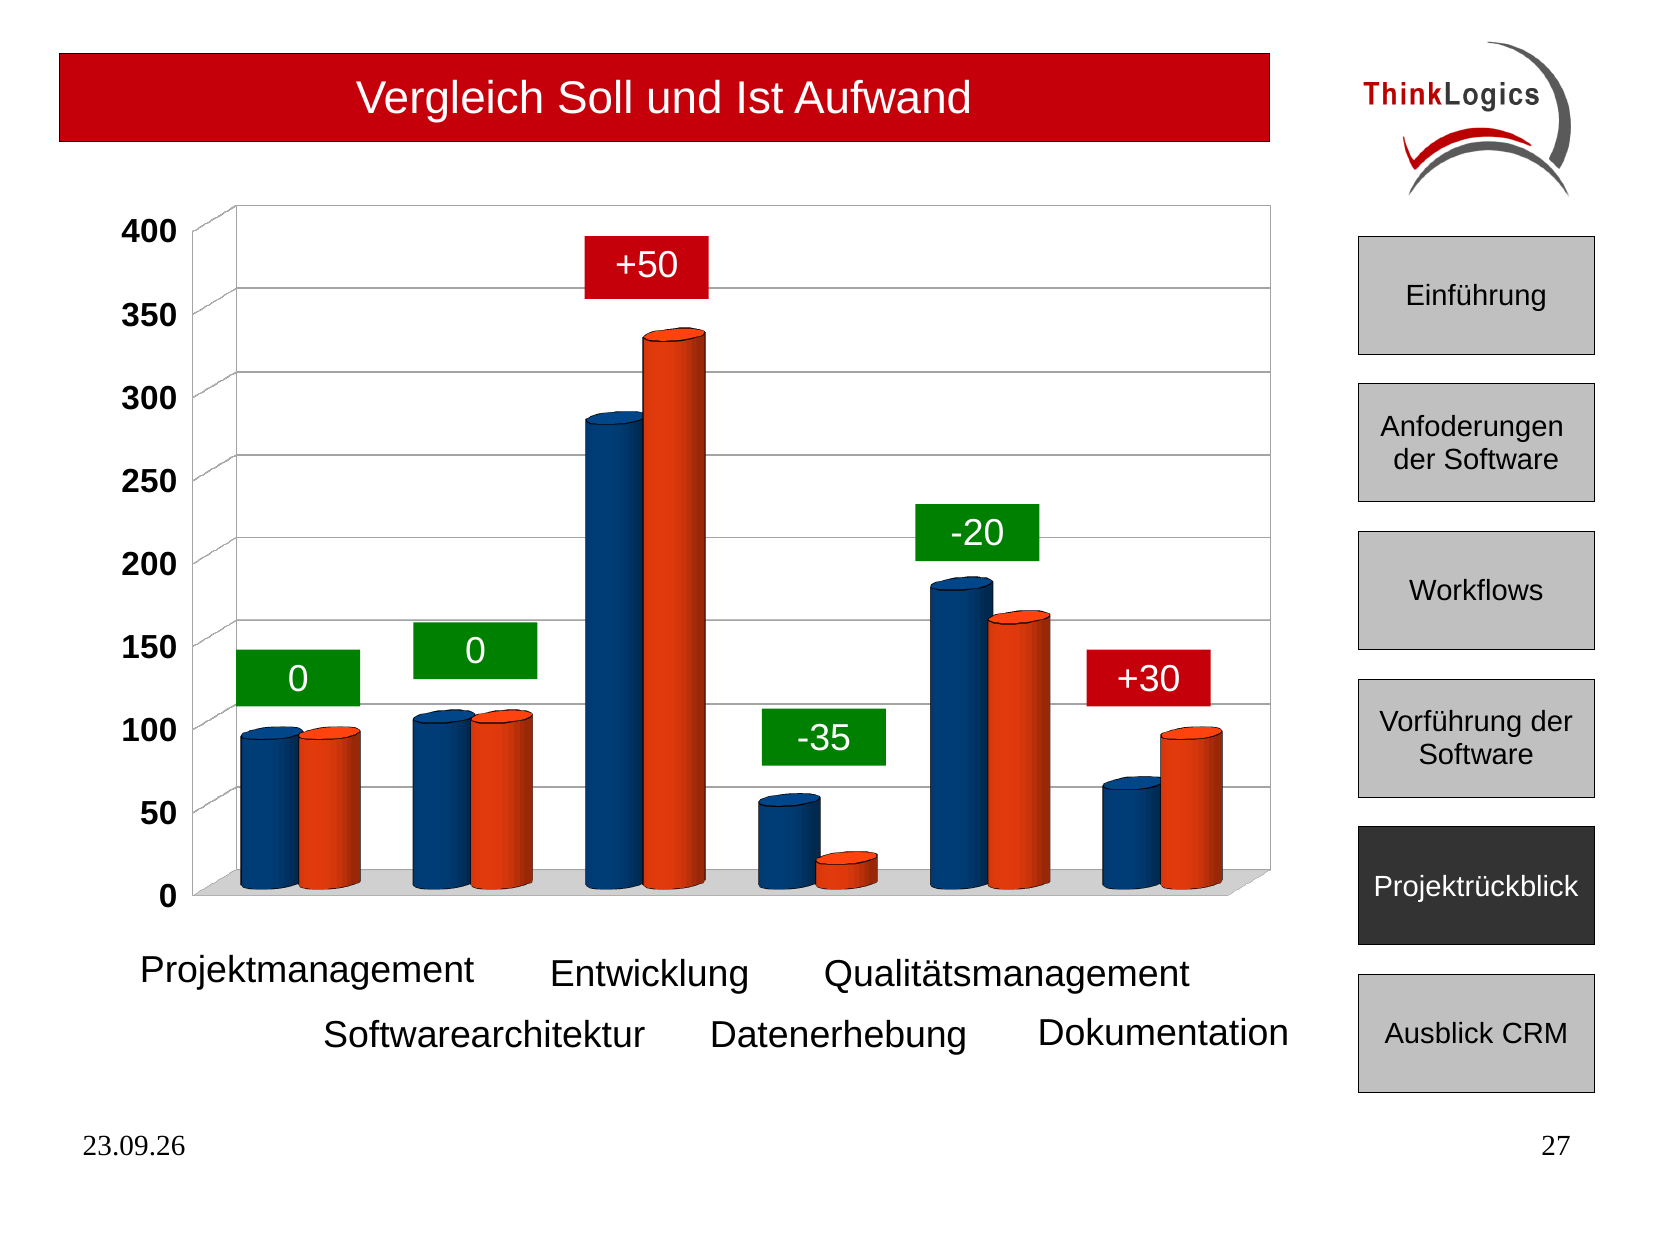

Vergleich Soll und Ist Aufwand
[unsupported chart]
+50
Einführung
Anfoderungen
der Software
-20
Workflows
0
0
+30
Vorführung der
Software
-35
Projektrückblick
Projektmanagement
Entwicklung
Qualitätsmanagement
Ausblick CRM
Dokumentation
Softwarearchitektur
Datenerhebung
27